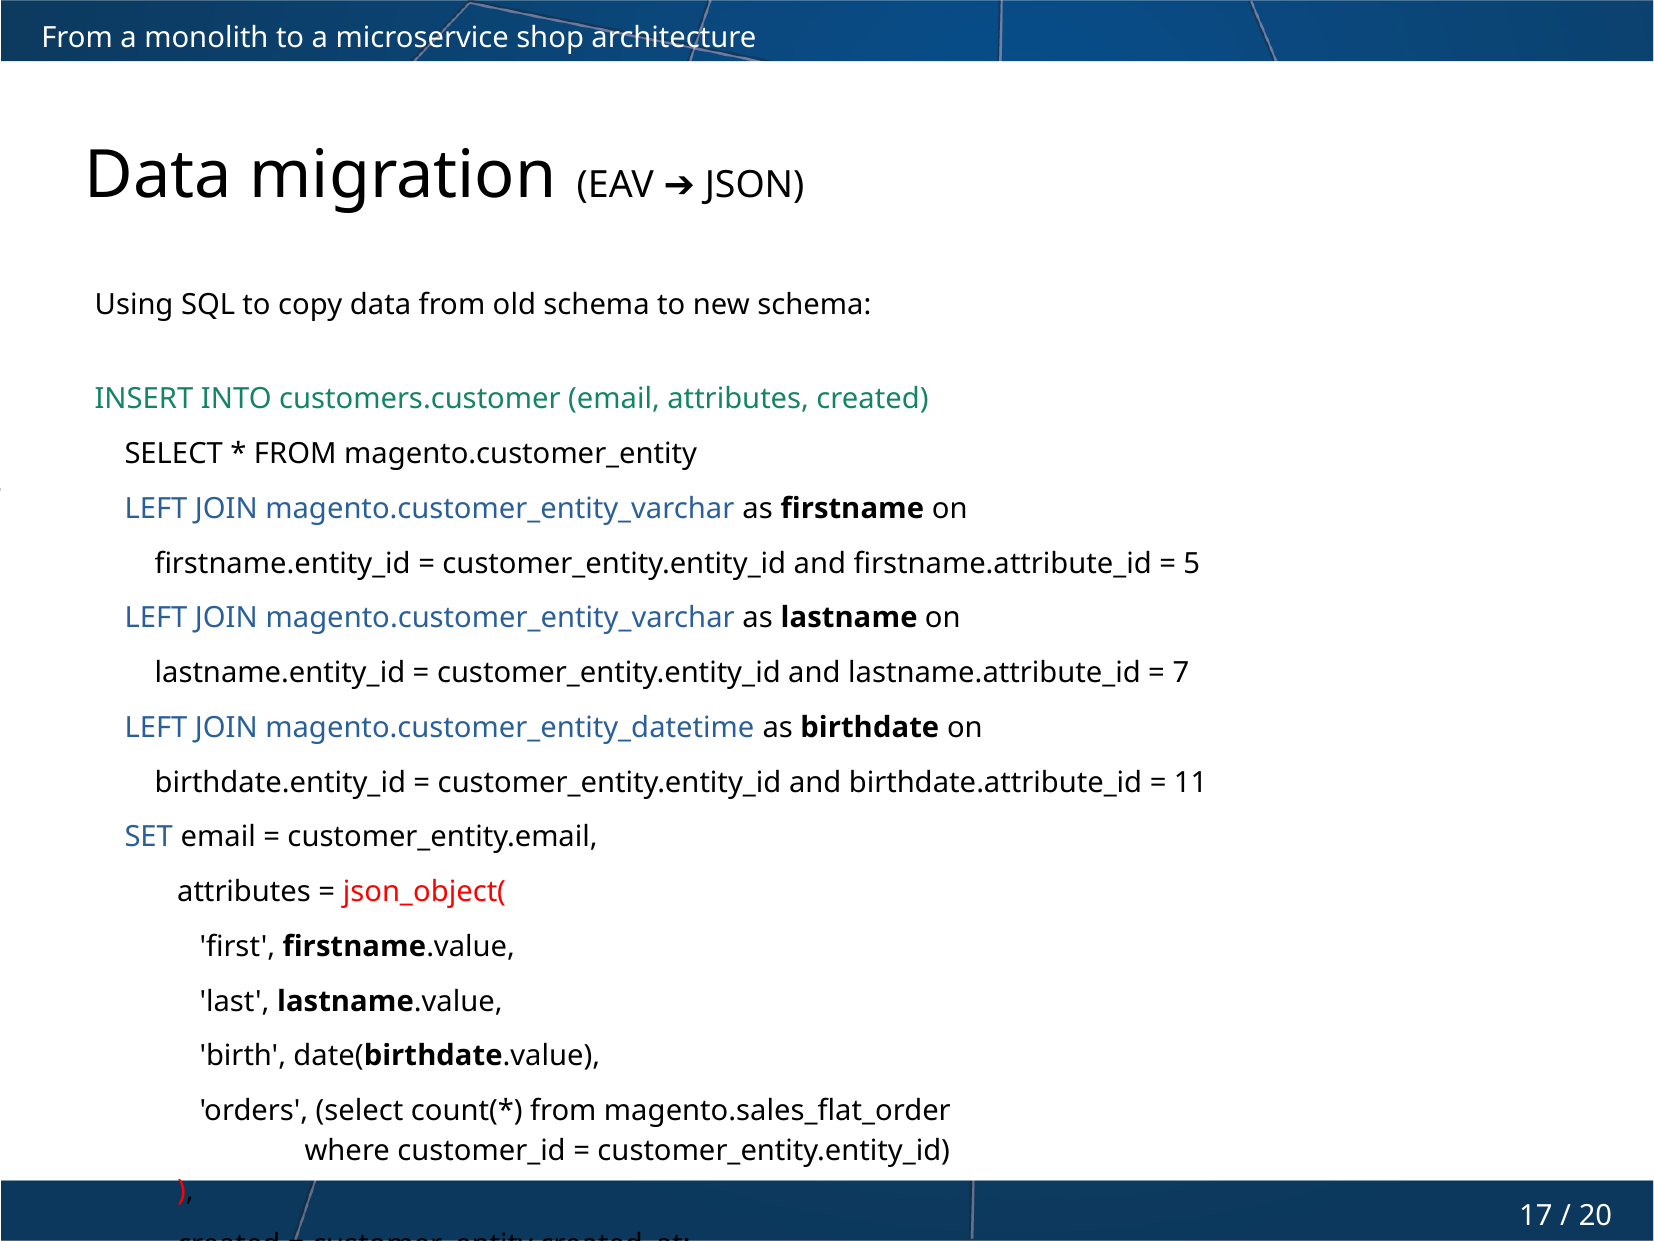

From a monolith to a microservice shop architecture
# Data migration (EAV ➔ JSON)
Using SQL to copy data from old schema to new schema:
INSERT INTO customers.customer (email, attributes, created)
 SELECT * FROM magento.customer_entity
 LEFT JOIN magento.customer_entity_varchar as firstname on
 firstname.entity_id = customer_entity.entity_id and firstname.attribute_id = 5
 LEFT JOIN magento.customer_entity_varchar as lastname on
 lastname.entity_id = customer_entity.entity_id and lastname.attribute_id = 7
 LEFT JOIN magento.customer_entity_datetime as birthdate on
 birthdate.entity_id = customer_entity.entity_id and birthdate.attribute_id = 11
 SET email = customer_entity.email,
 attributes = json_object(
 'first', firstname.value,
 'last', lastname.value,
 'birth', date(birthdate.value),
 'orders', (select count(*) from magento.sales_flat_order
 where customer_id = customer_entity.entity_id)
 ),
 created = customer_entity.created_at;
17